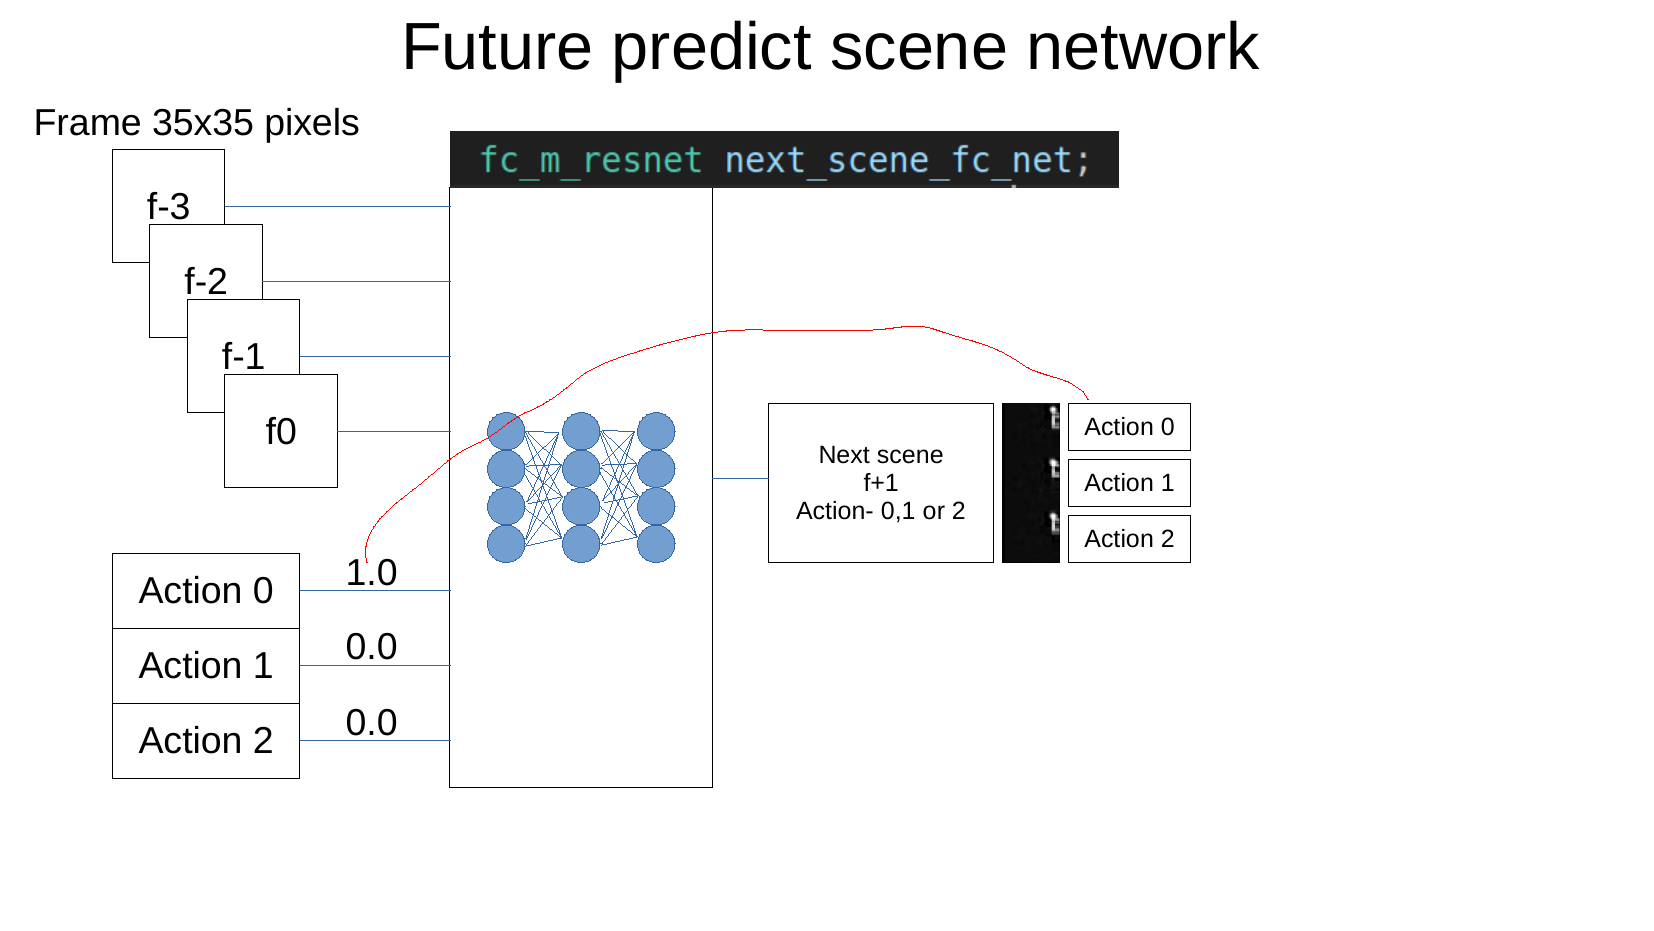

# Future predict scene network
Frame 35x35 pixels
f-3
f-2
f-1
f0
Next scene
f+1
Action- 0,1 or 2
Action 0
Action 1
Action 2
1.0
Action 0
Action 0
0.0
Action 1
0.0
Action 2